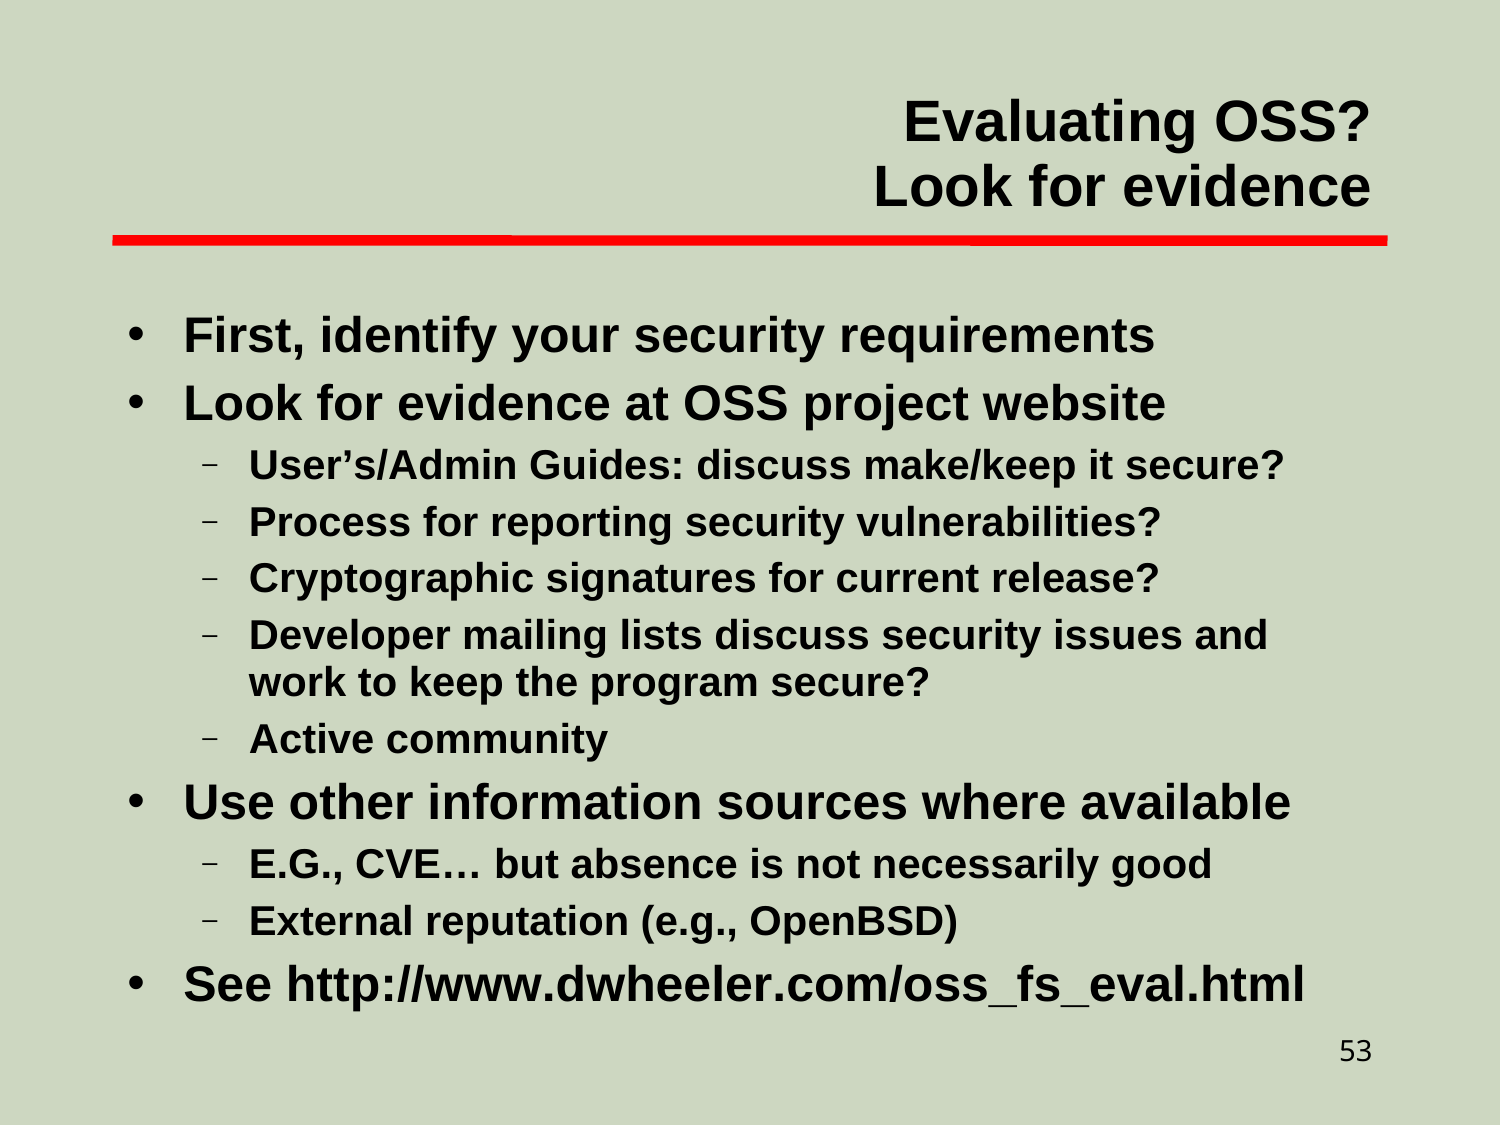

# Evaluating OSS? Look for evidence
First, identify your security requirements
Look for evidence at OSS project website
User’s/Admin Guides: discuss make/keep it secure?
Process for reporting security vulnerabilities?
Cryptographic signatures for current release?
Developer mailing lists discuss security issues and work to keep the program secure?
Active community
Use other information sources where available
E.G., CVE… but absence is not necessarily good
External reputation (e.g., OpenBSD)
See http://www.dwheeler.com/oss_fs_eval.html